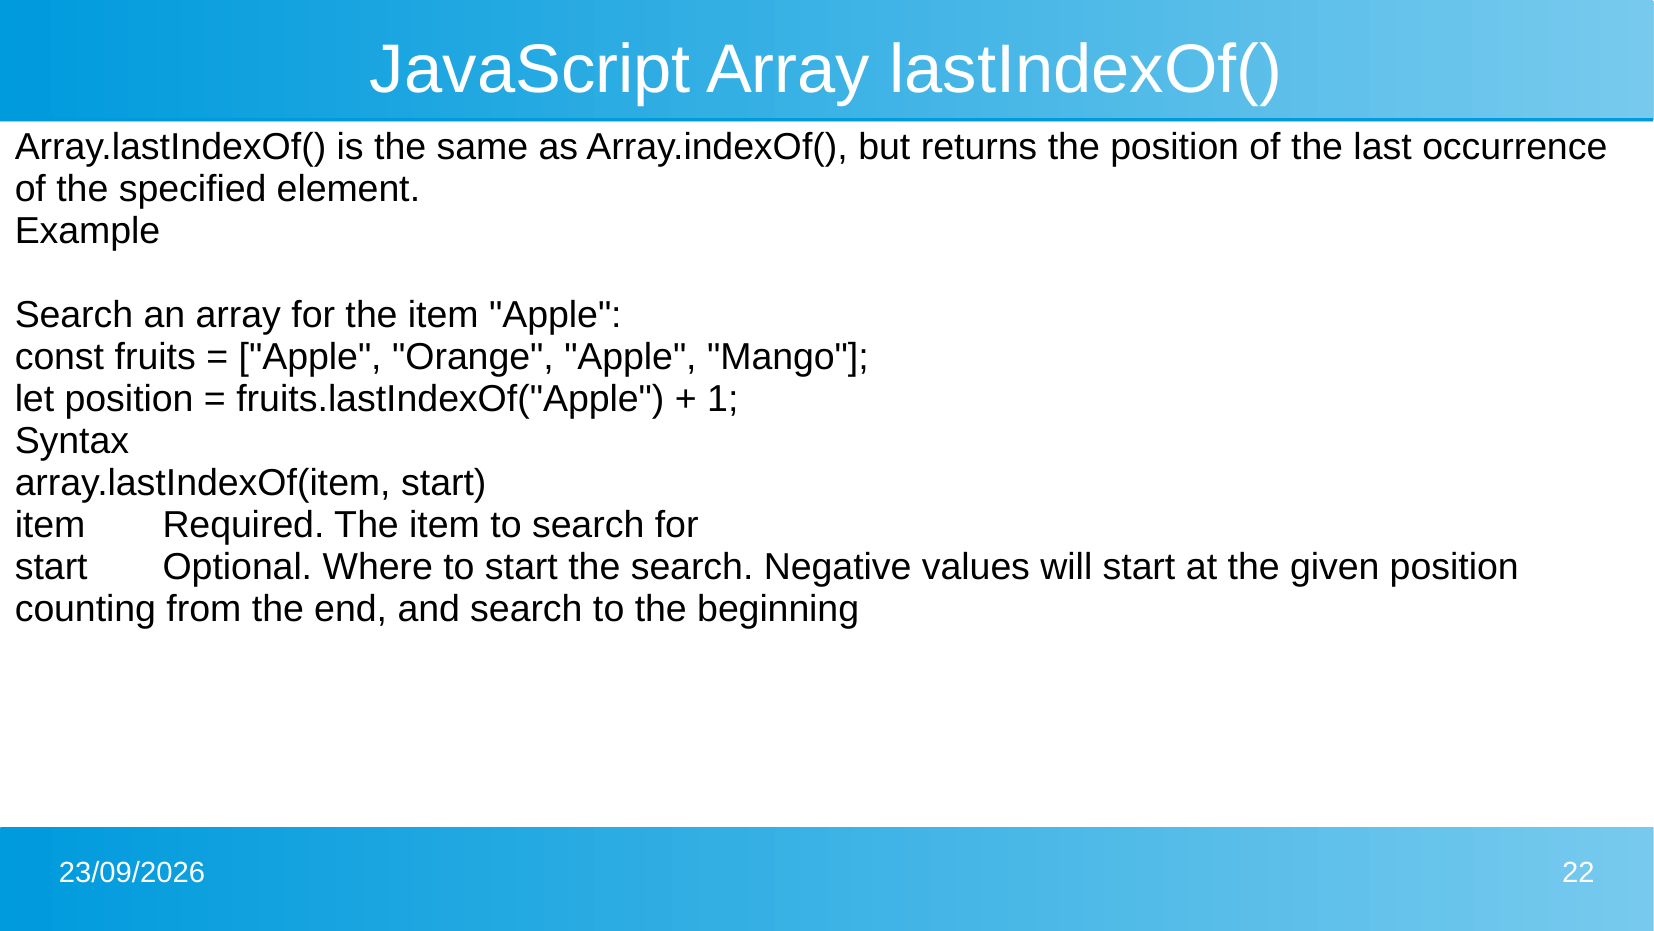

# JavaScript Array lastIndexOf()
Array.lastIndexOf() is the same as Array.indexOf(), but returns the position of the last occurrence of the specified element.
Example
Search an array for the item "Apple":
const fruits = ["Apple", "Orange", "Apple", "Mango"];
let position = fruits.lastIndexOf("Apple") + 1;
Syntax
array.lastIndexOf(item, start)
item 	Required. The item to search for
start 	Optional. Where to start the search. Negative values will start at the given position counting from the end, and search to the beginning
22